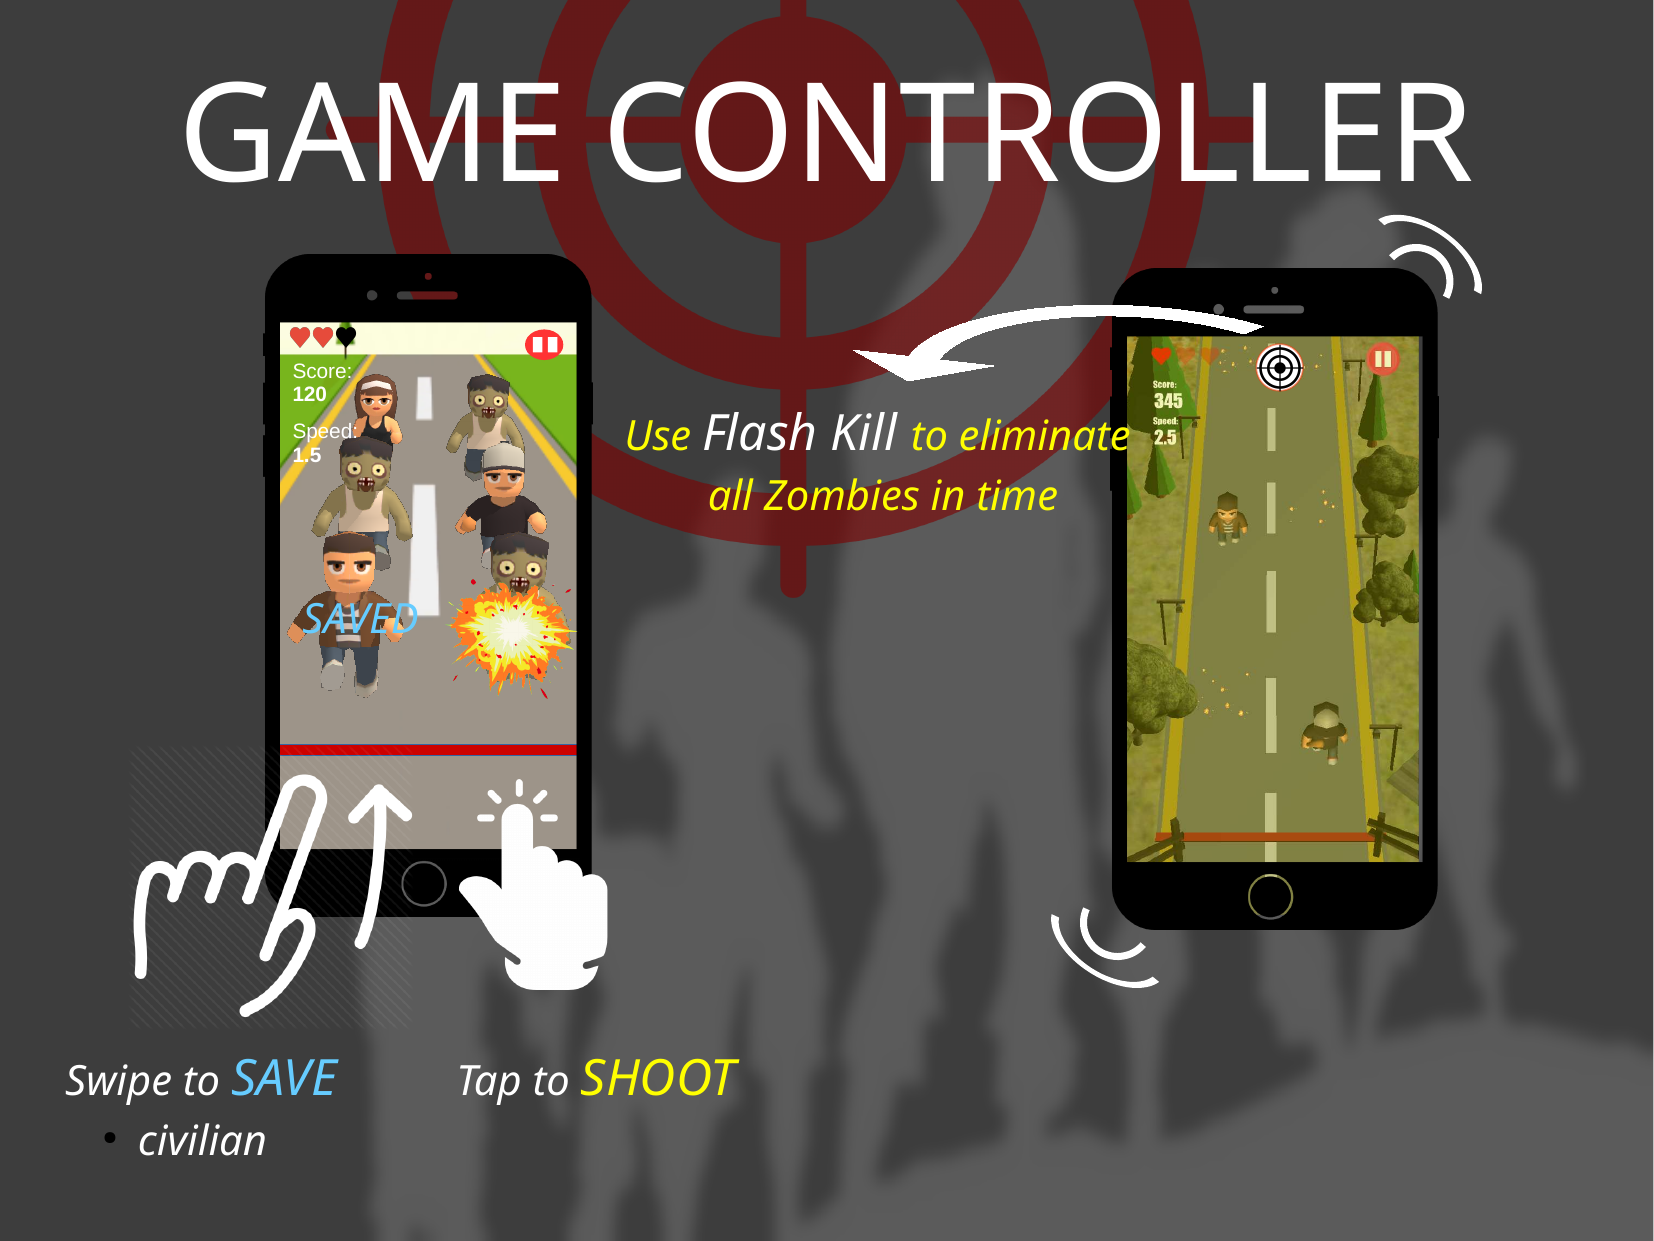

GAME CONTROLLER
Score:
120
Speed:
1.5
Use Flash Kill to eliminate
all Zombies in time
SAVED
Swipe to SAVE
civilian
Tap to SHOOT